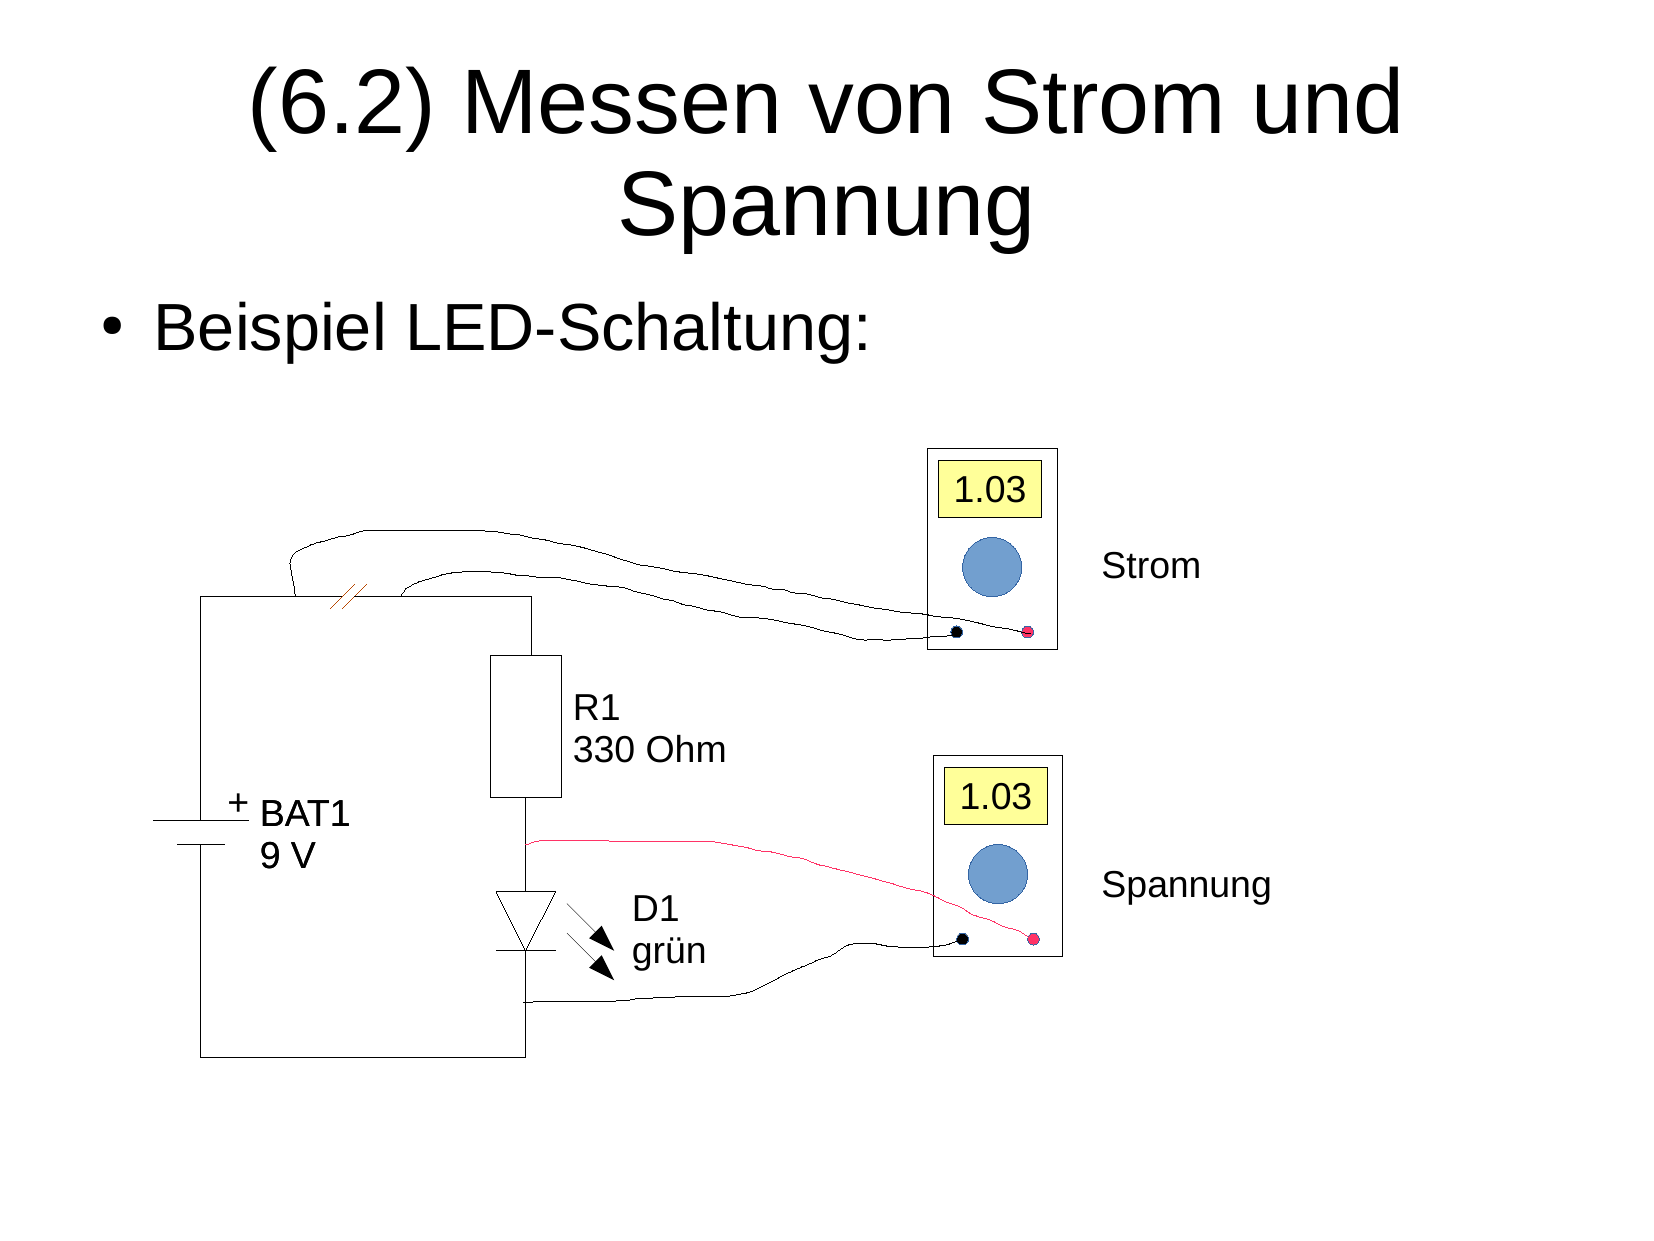

# (6.2) Messen von Strom und Spannung
Beispiel LED-Schaltung:
1.03
Strom
R1
330 Ohm
1.03
+
BAT1
9 V
BAT1
9 V
Spannung
D1
grün